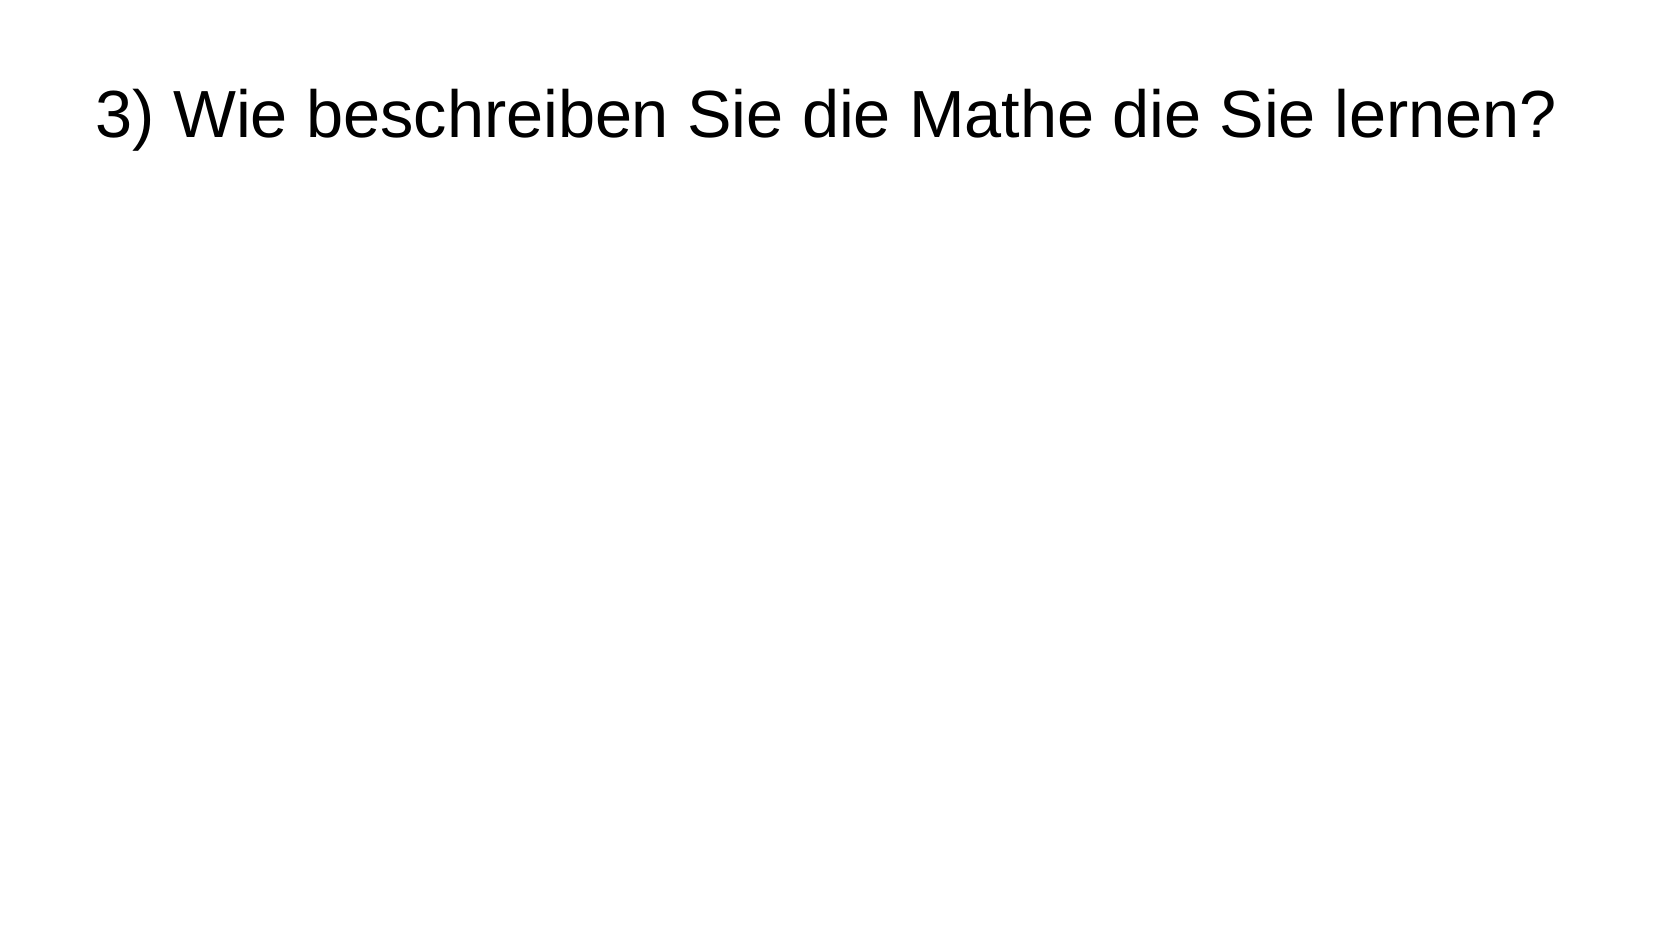

# 3) Wie beschreiben Sie die Mathe die Sie lernen?